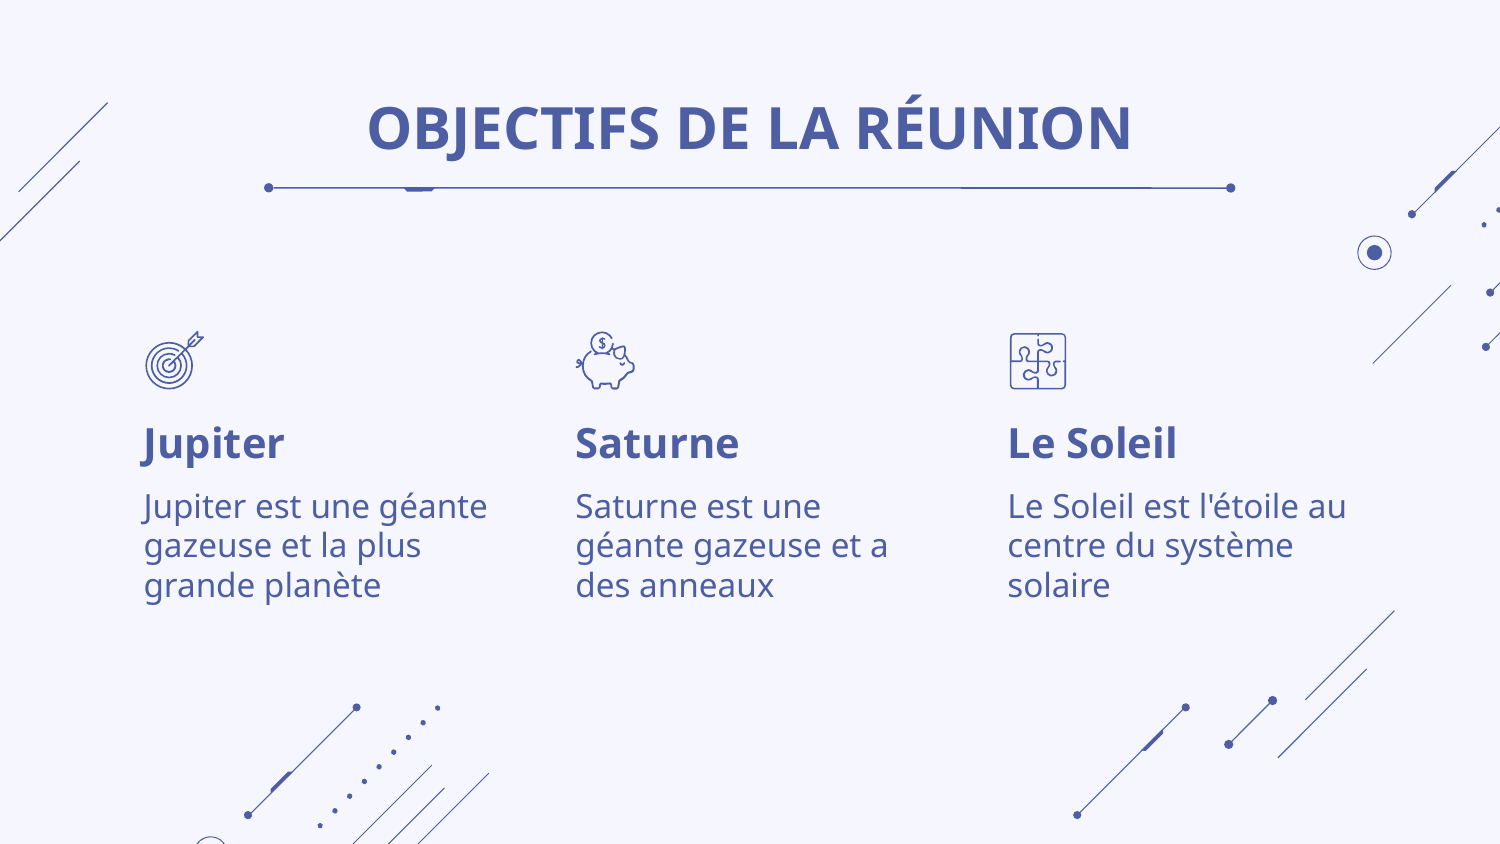

OBJECTIFS DE LA RÉUNION
Jupiter
Saturne
Le Soleil
Jupiter est une géante gazeuse et la plus grande planète
Saturne est une géante gazeuse et a des anneaux
# Le Soleil est l'étoile au centre du système solaire